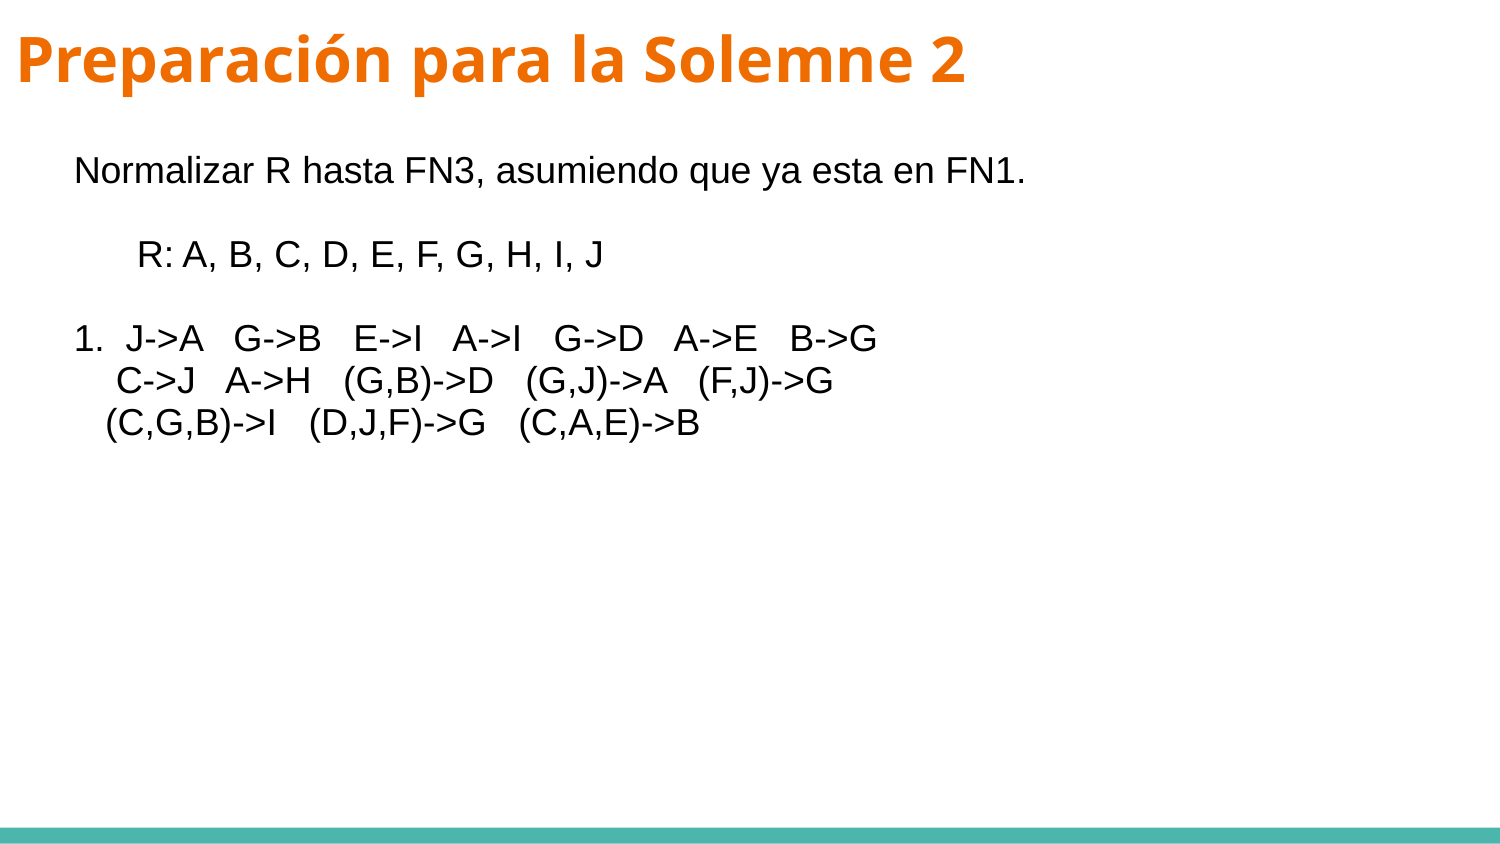

# Preparación para la Solemne 2
Normalizar R hasta FN3, asumiendo que ya esta en FN1.
 R: A, B, C, D, E, F, G, H, I, J
1. J->A G->B E->I A->I G->D A->E B->G
 C->J A->H (G,B)->D (G,J)->A (F,J)->G
 (C,G,B)->I (D,J,F)->G (C,A,E)->B